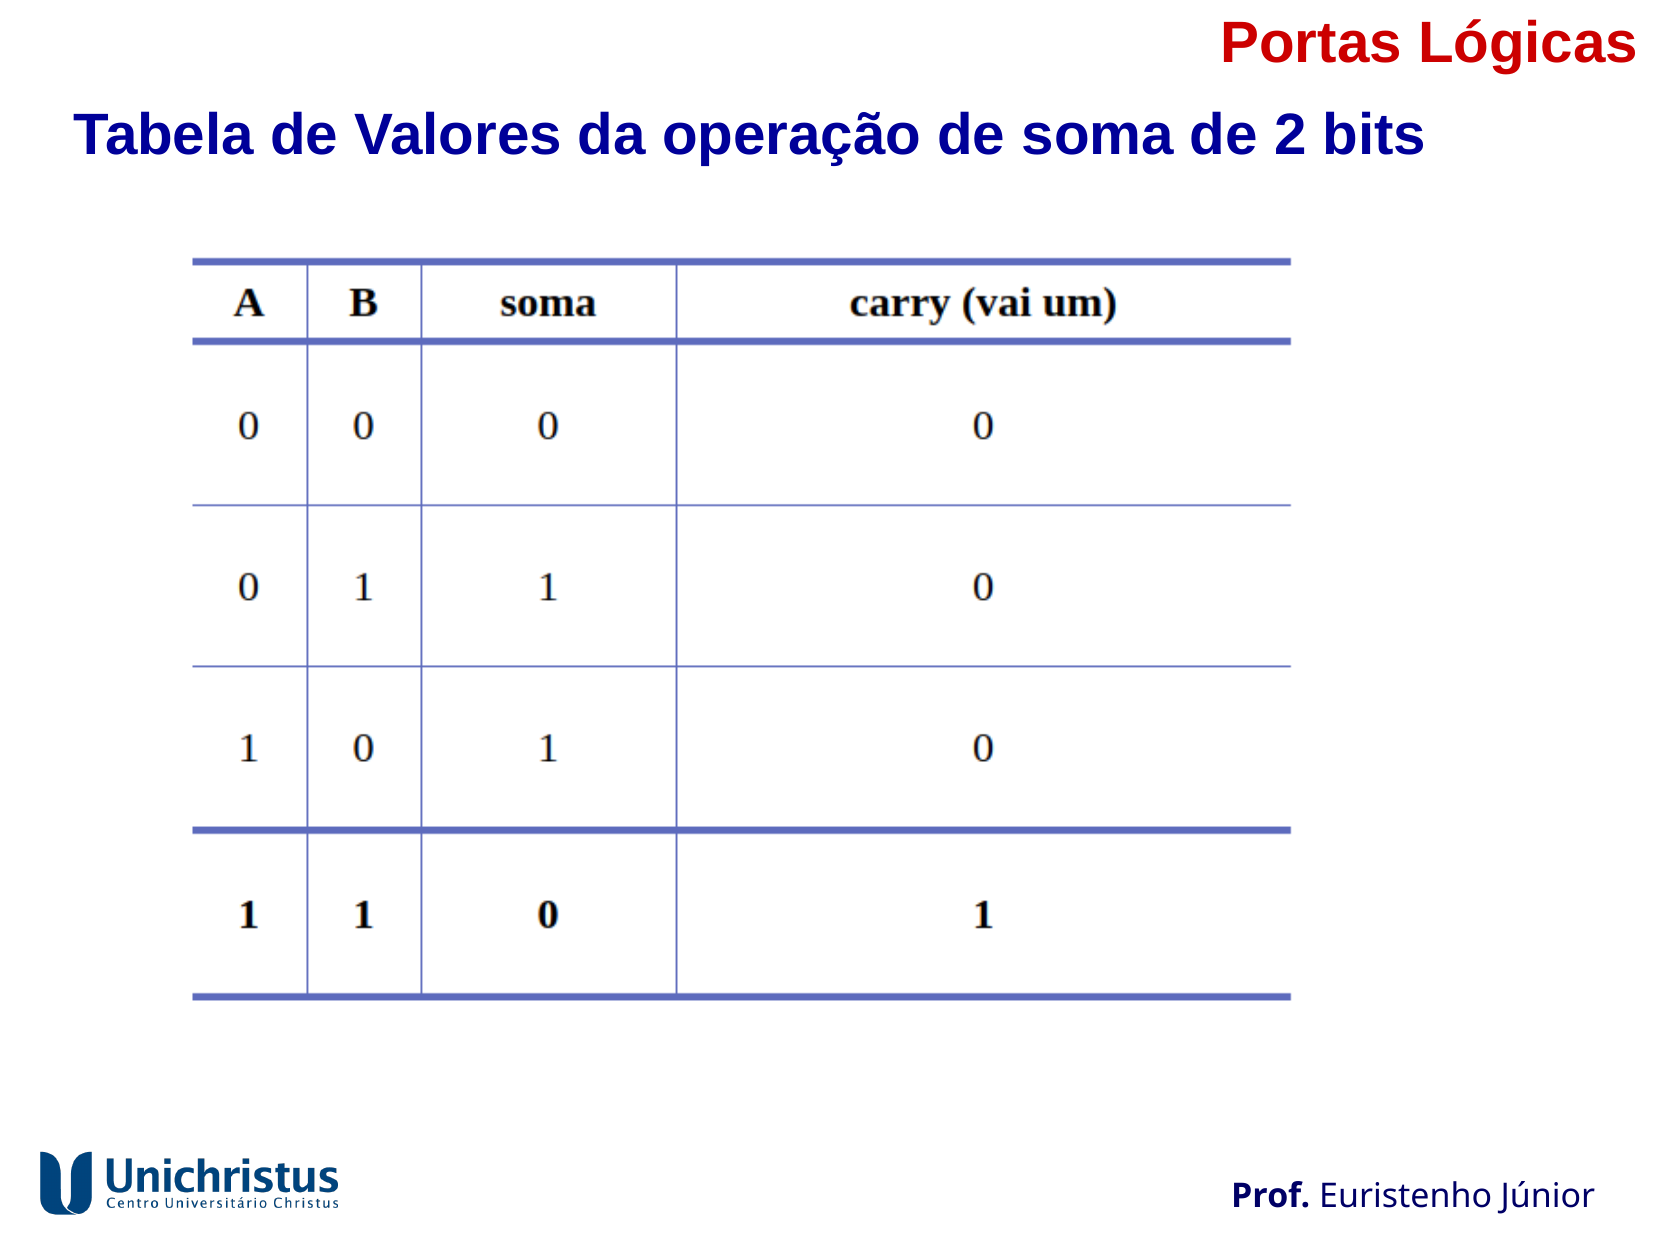

Portas Lógicas
Tabela de Valores da operação de soma de 2 bits
Prof. Euristenho Júnior